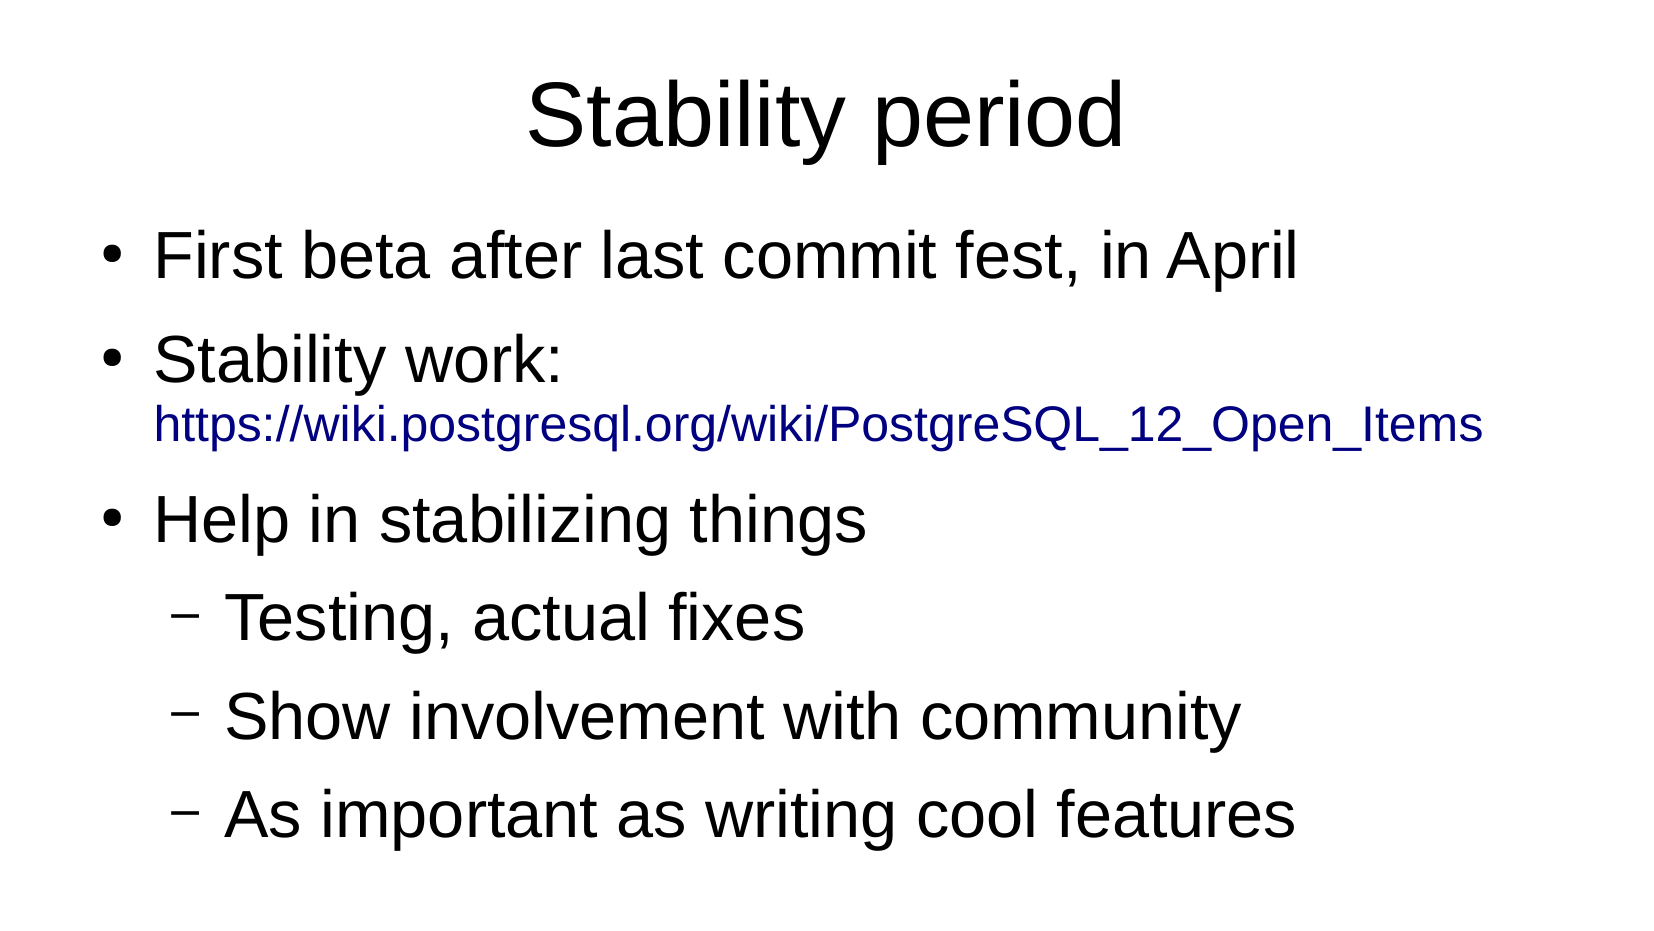

# Stability period
First beta after last commit fest, in April
Stability work:
https://wiki.postgresql.org/wiki/PostgreSQL_12_Open_Items
Help in stabilizing things
Testing, actual fixes
Show involvement with community
As important as writing cool features